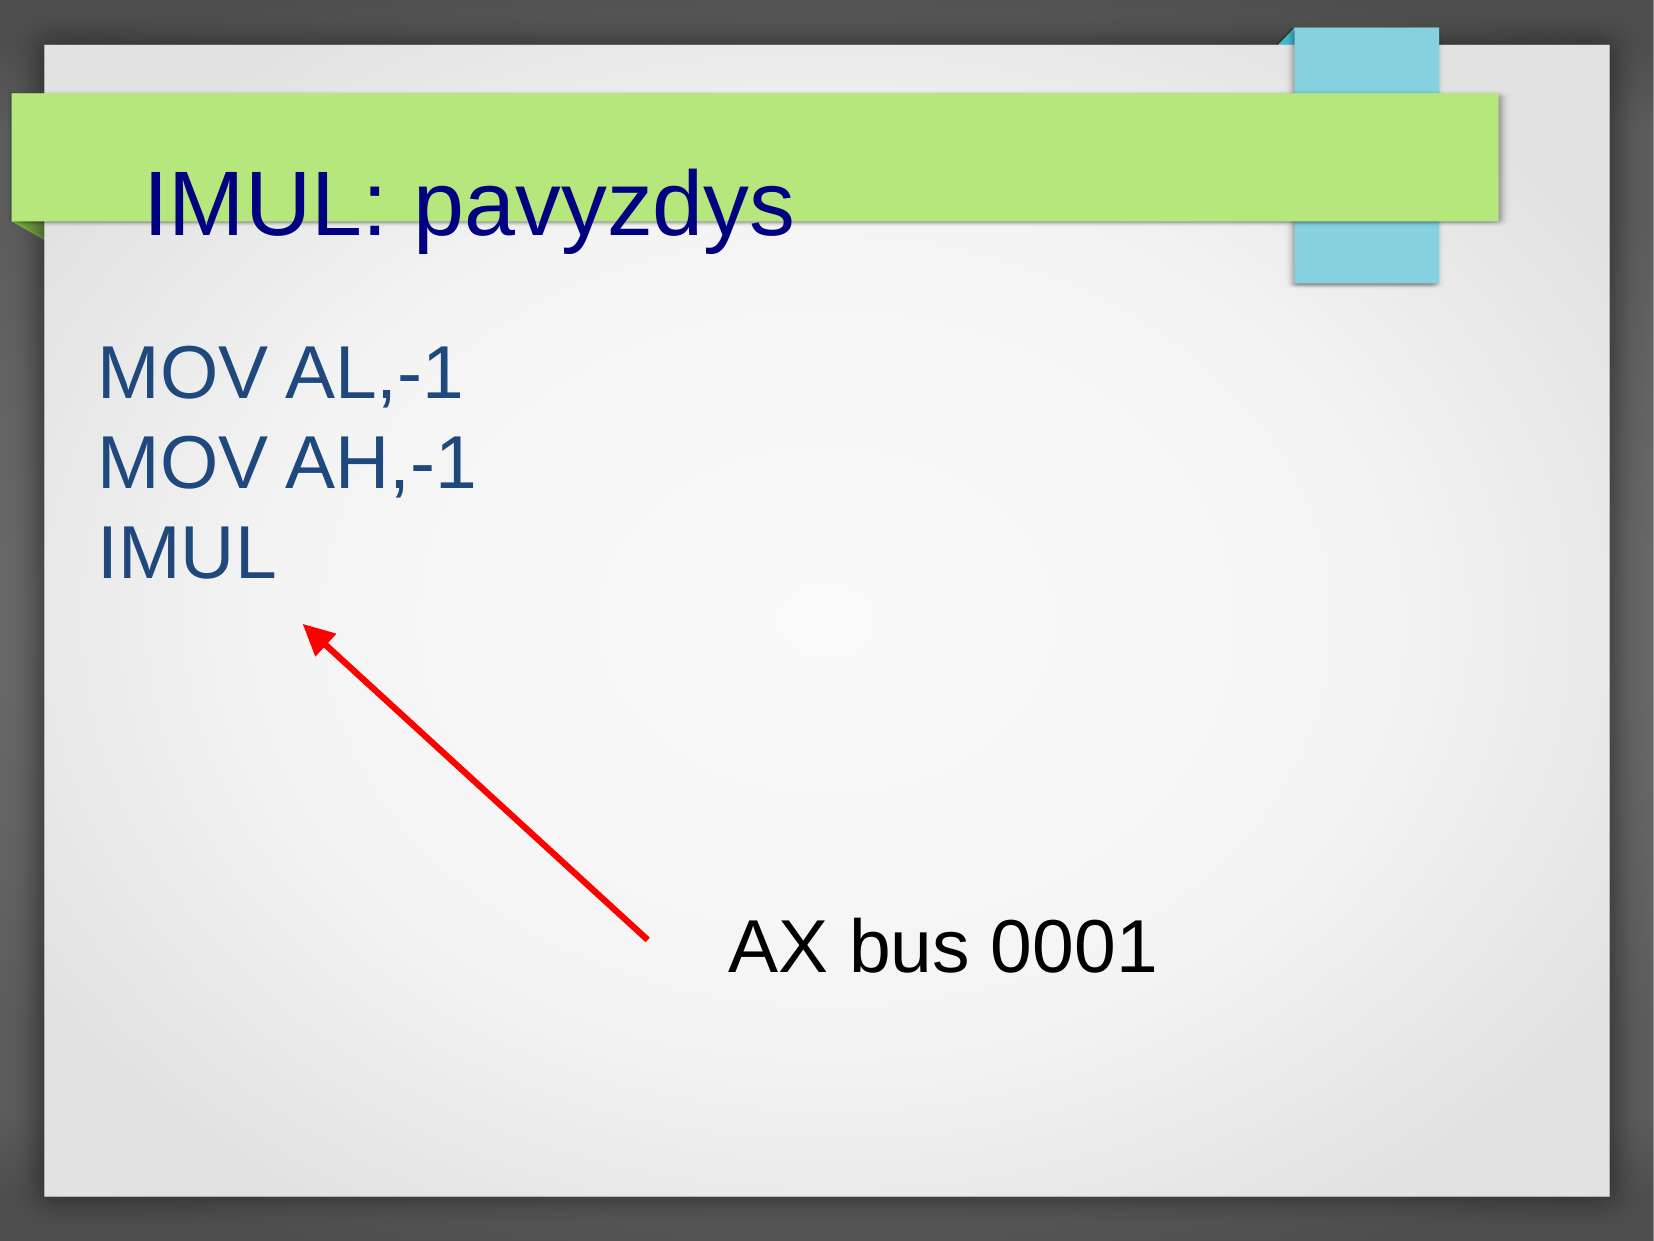

# IMUL: pavyzdys
MOV AL,-1
MOV AH,-1
IMUL
AX bus 0001